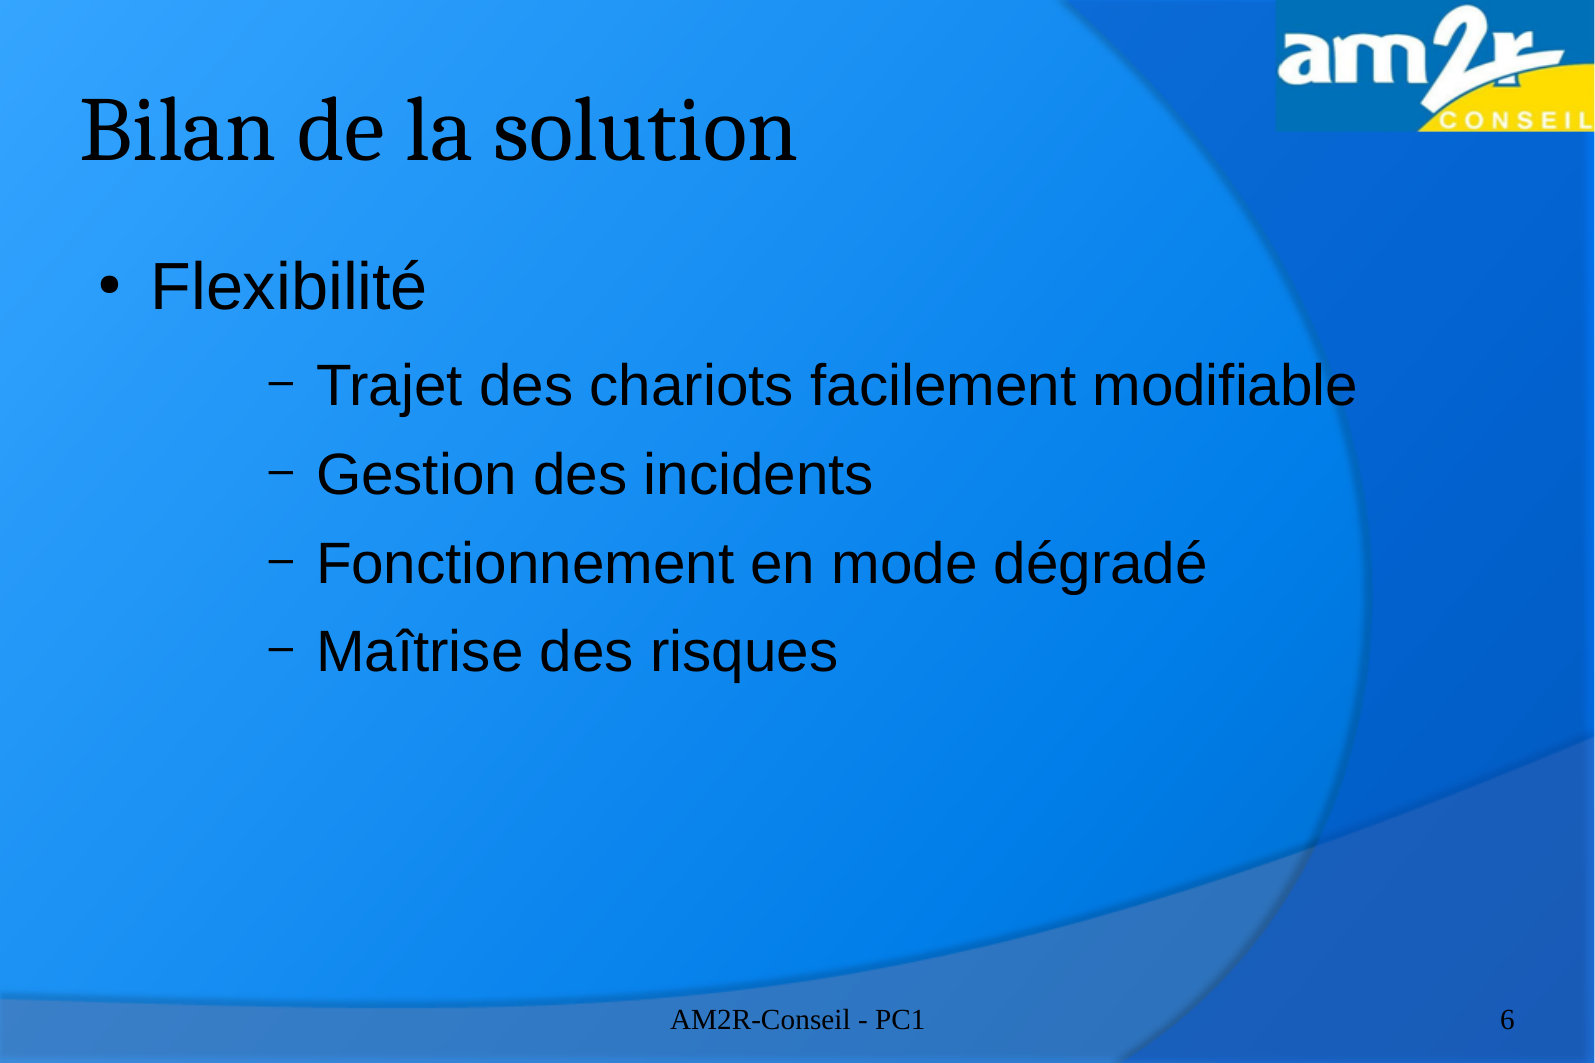

# Bilan de la solution
Flexibilité
Trajet des chariots facilement modifiable
Gestion des incidents
Fonctionnement en mode dégradé
Maîtrise des risques
AM2R-Conseil - PC1
6